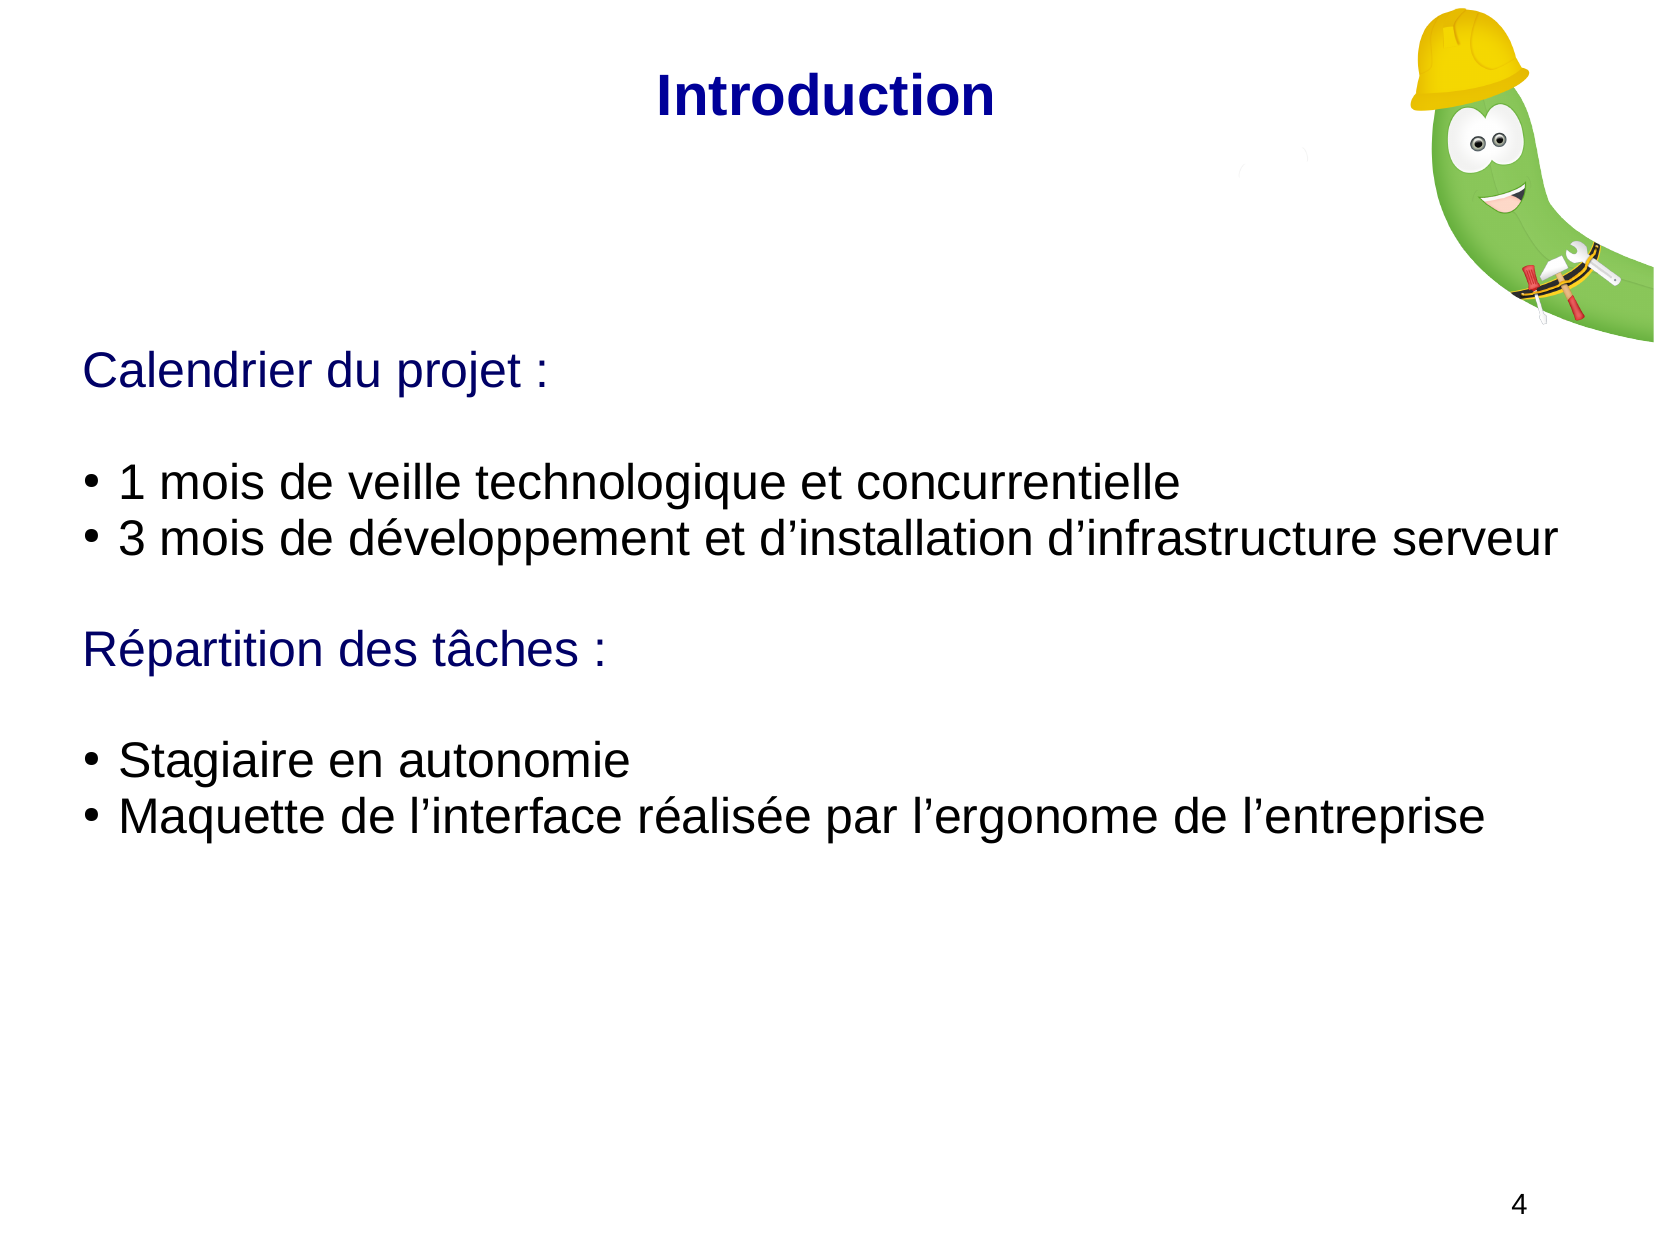

# Introduction
Calendrier du projet :
1 mois de veille technologique et concurrentielle
3 mois de développement et d’installation d’infrastructure serveur
Répartition des tâches :
Stagiaire en autonomie
Maquette de l’interface réalisée par l’ergonome de l’entreprise